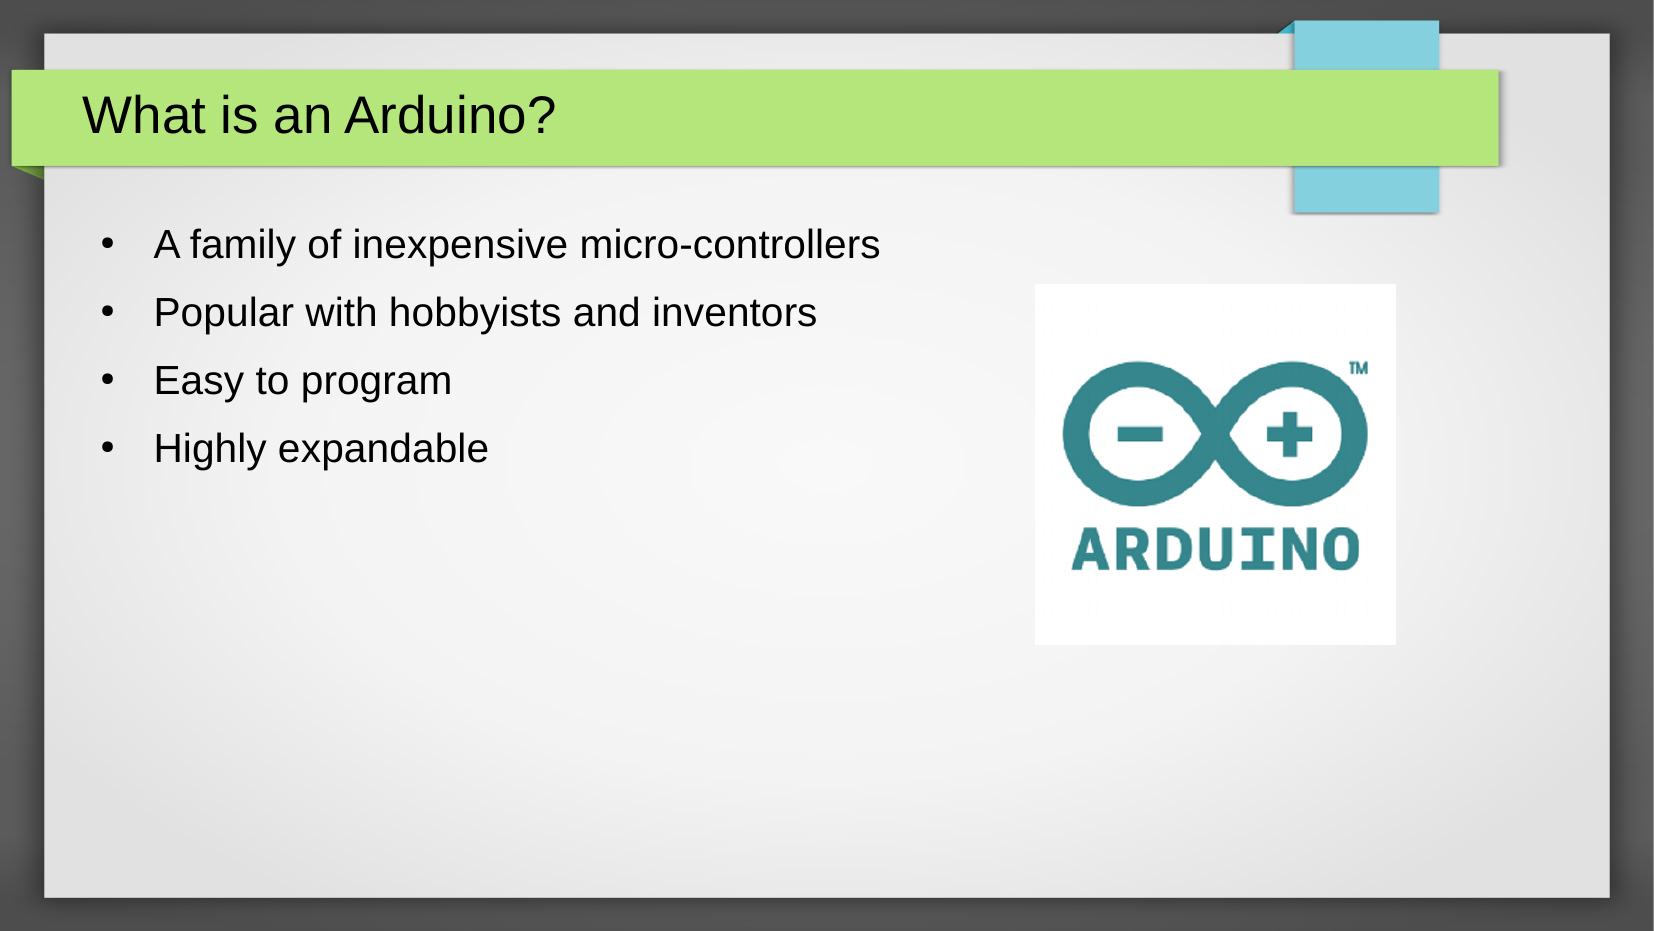

# What is an Arduino?
A family of inexpensive micro-controllers
Popular with hobbyists and inventors
Easy to program
Highly expandable